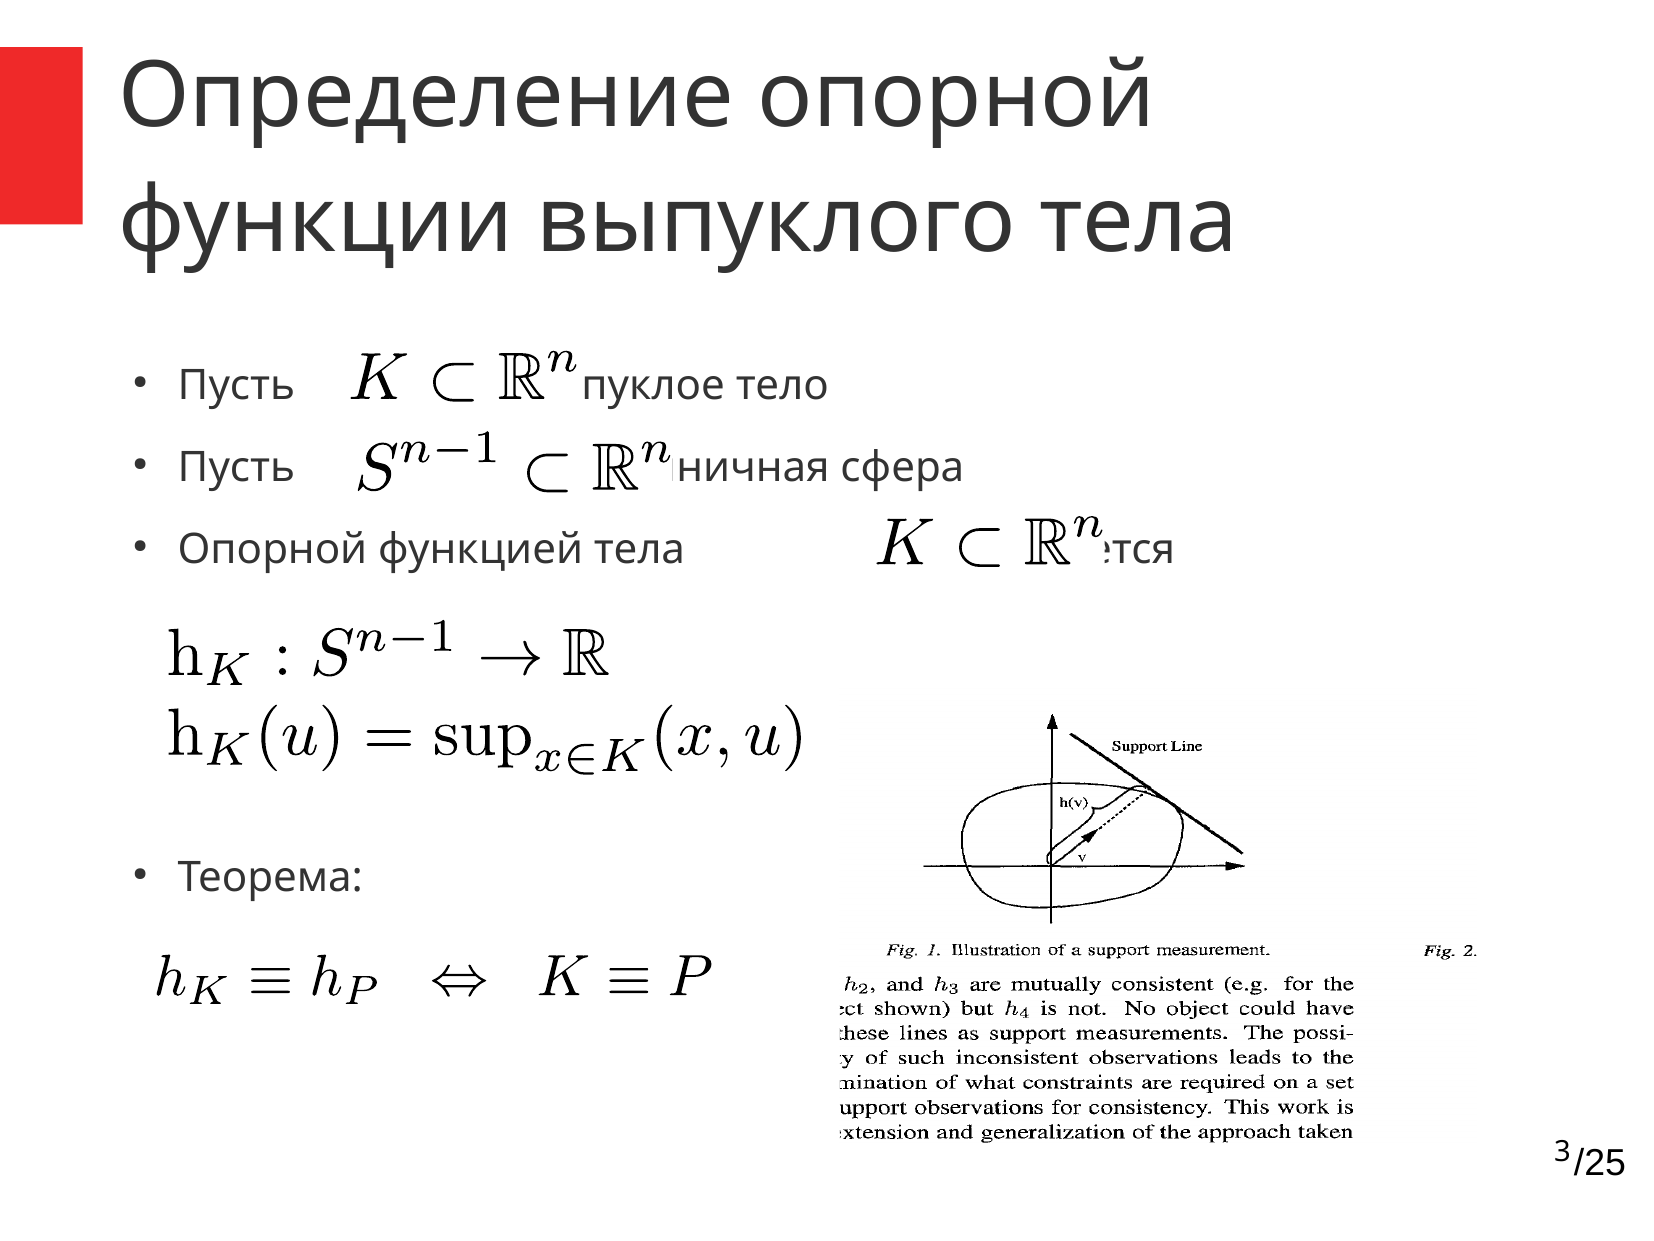

# Определение опорной функции выпуклого тела
Пусть – выпуклое тело
Пусть – единичная сфера
Опорной функцией тела называется
Теорема:
3
/25